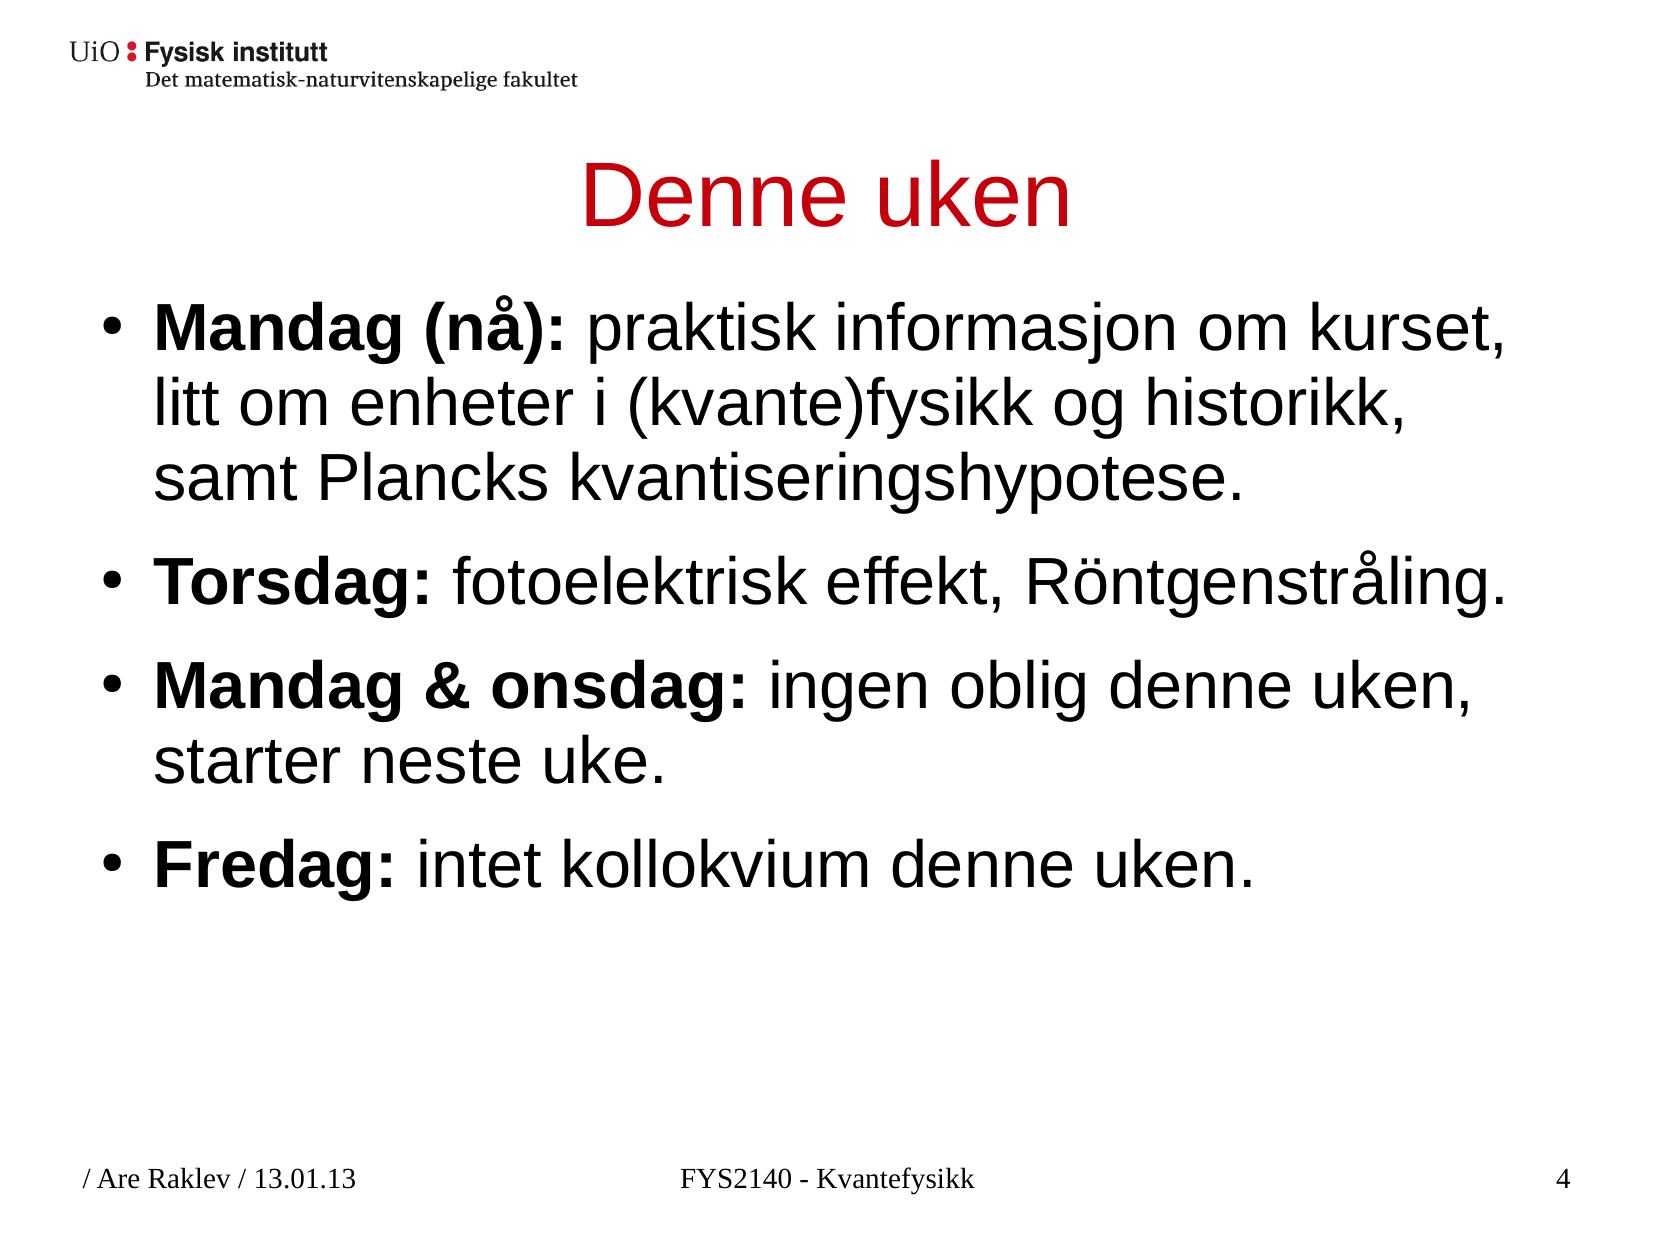

# Denne uken
Mandag (nå): praktisk informasjon om kurset, litt om enheter i (kvante)fysikk og historikk, samt Plancks kvantiseringshypotese.
Torsdag: fotoelektrisk effekt, Röntgenstråling.
Mandag & onsdag: ingen oblig denne uken, starter neste uke.
Fredag: intet kollokvium denne uken.
/ Are Raklev / 13.01.13
FYS2140 - Kvantefysikk
4